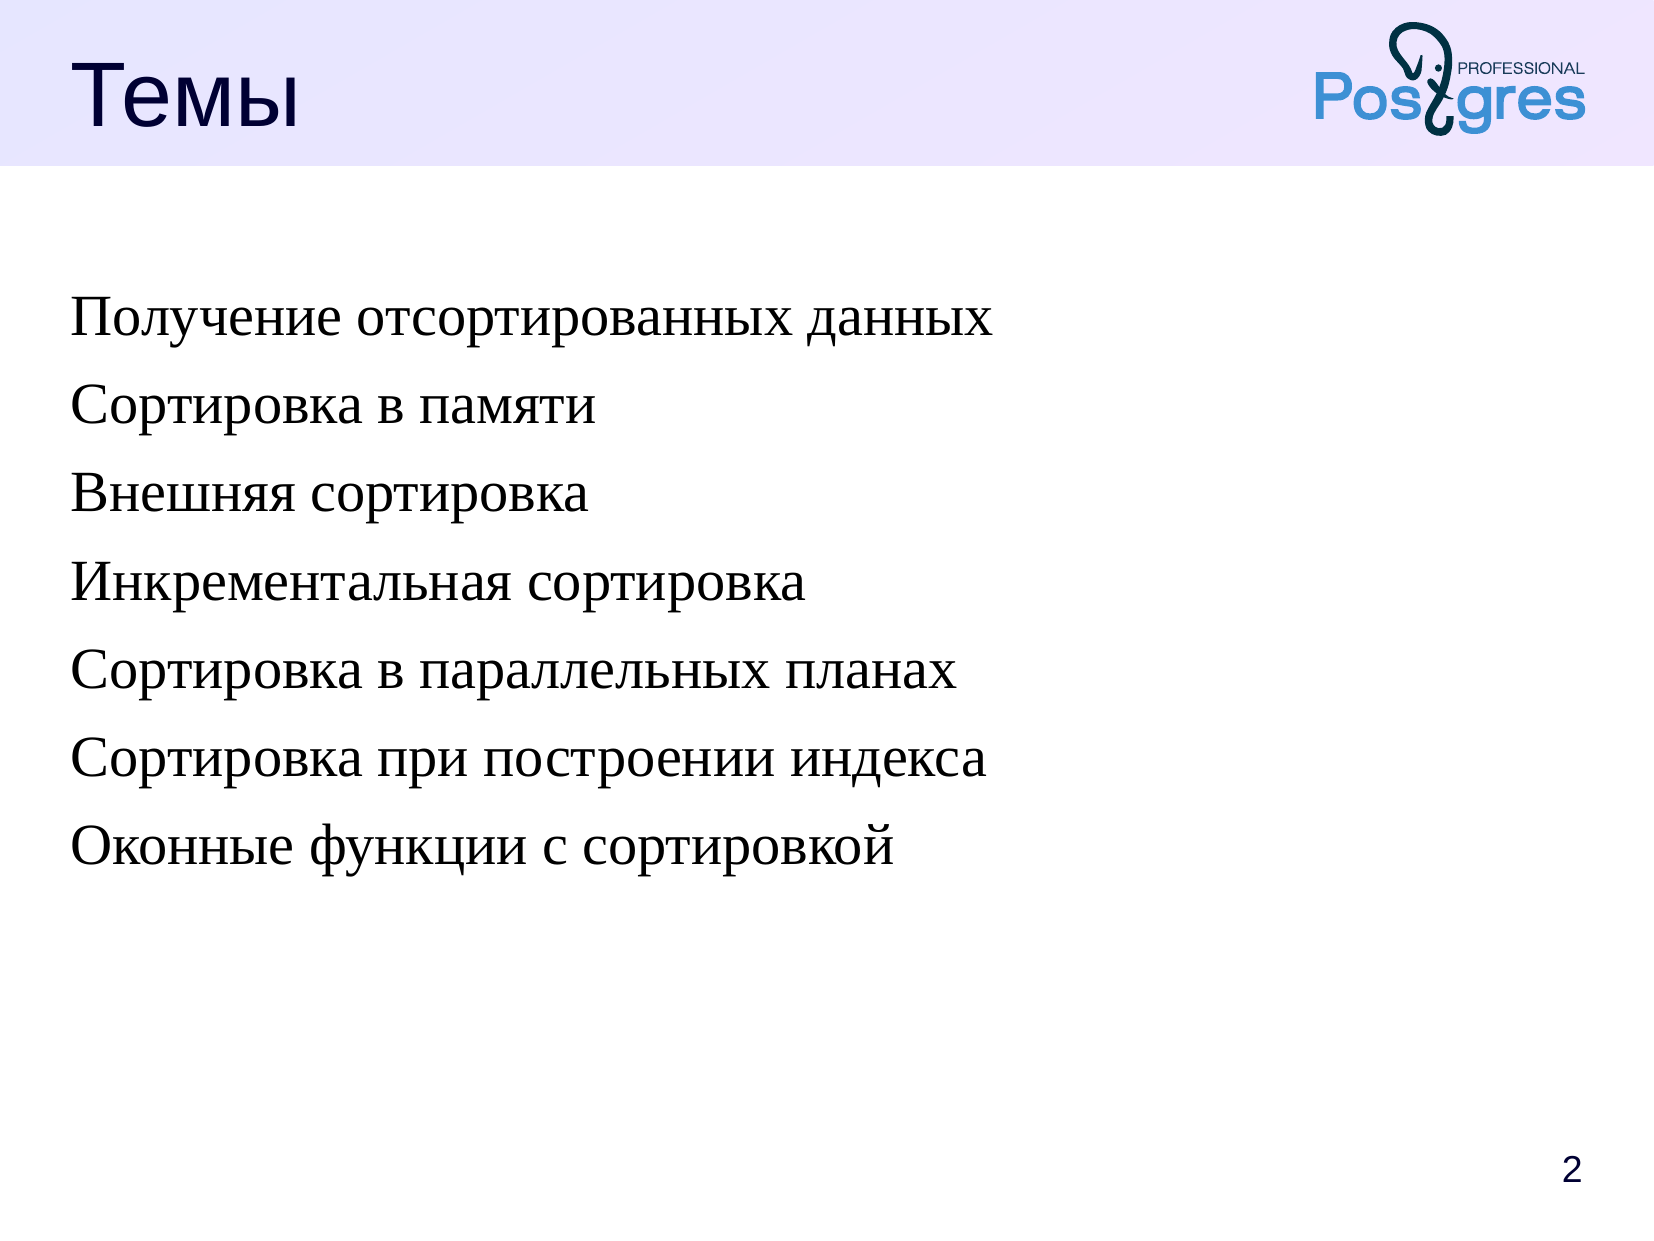

# Темы
Получение отсортированных данных
Сортировка в памяти
Внешняя сортировка
Инкрементальная сортировка
Сортировка в параллельных планах
Сортировка при построении индекса
Оконные функции с сортировкой